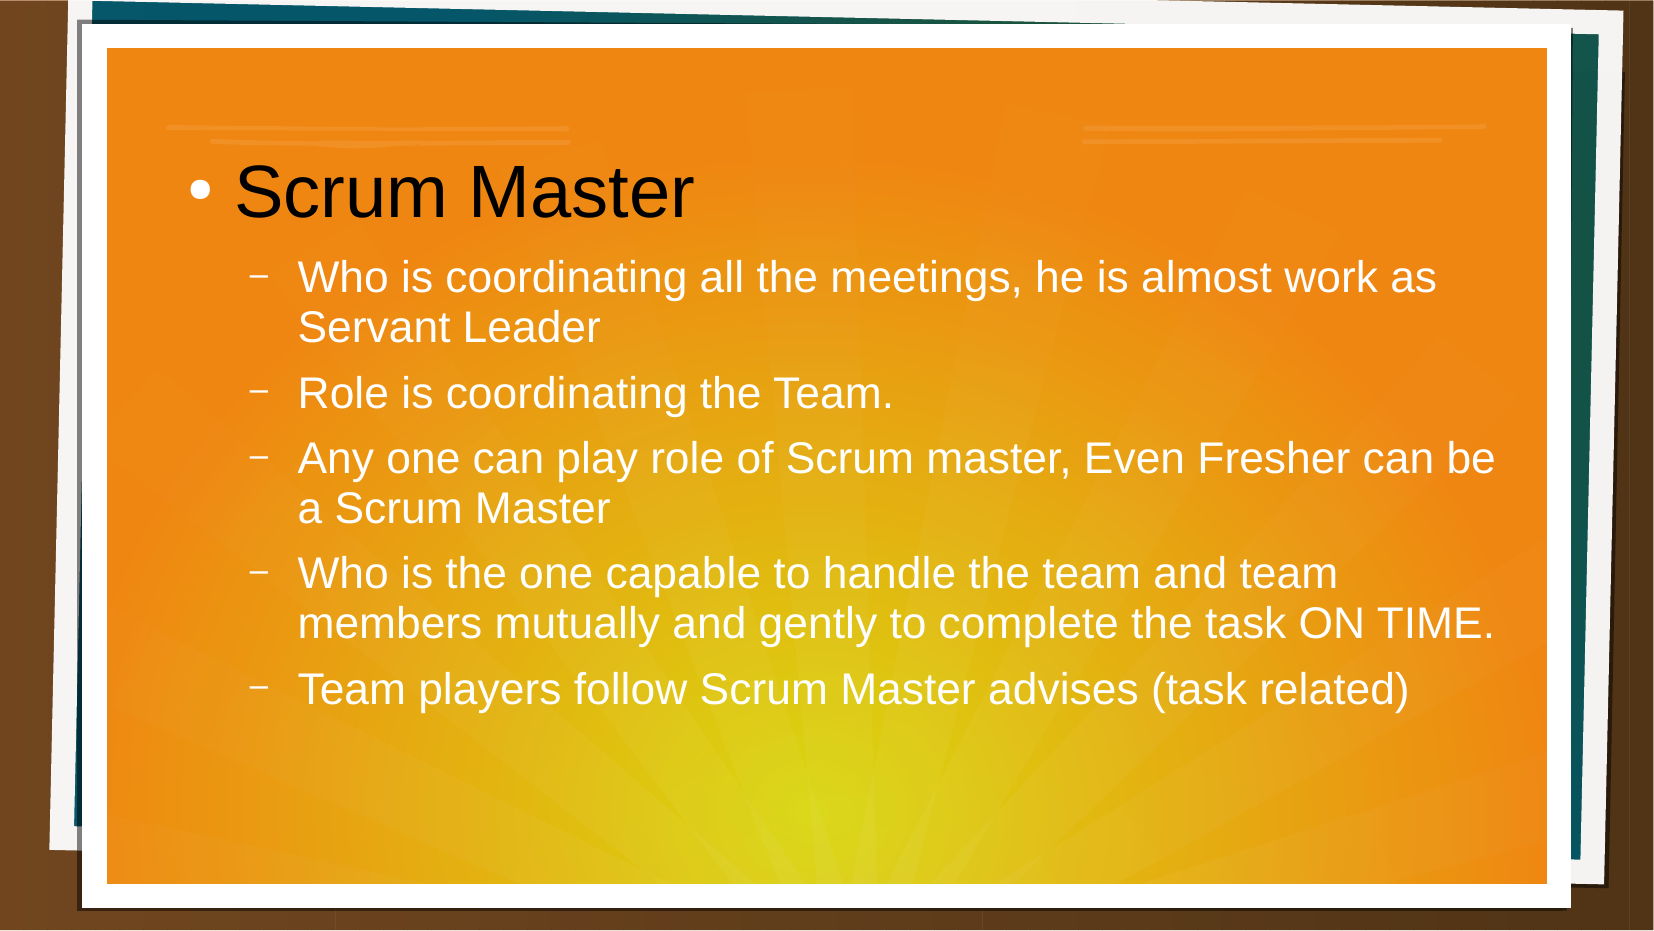

# Scrum Master
Who is coordinating all the meetings, he is almost work as Servant Leader
Role is coordinating the Team.
Any one can play role of Scrum master, Even Fresher can be a Scrum Master
Who is the one capable to handle the team and team members mutually and gently to complete the task ON TIME.
Team players follow Scrum Master advises (task related)